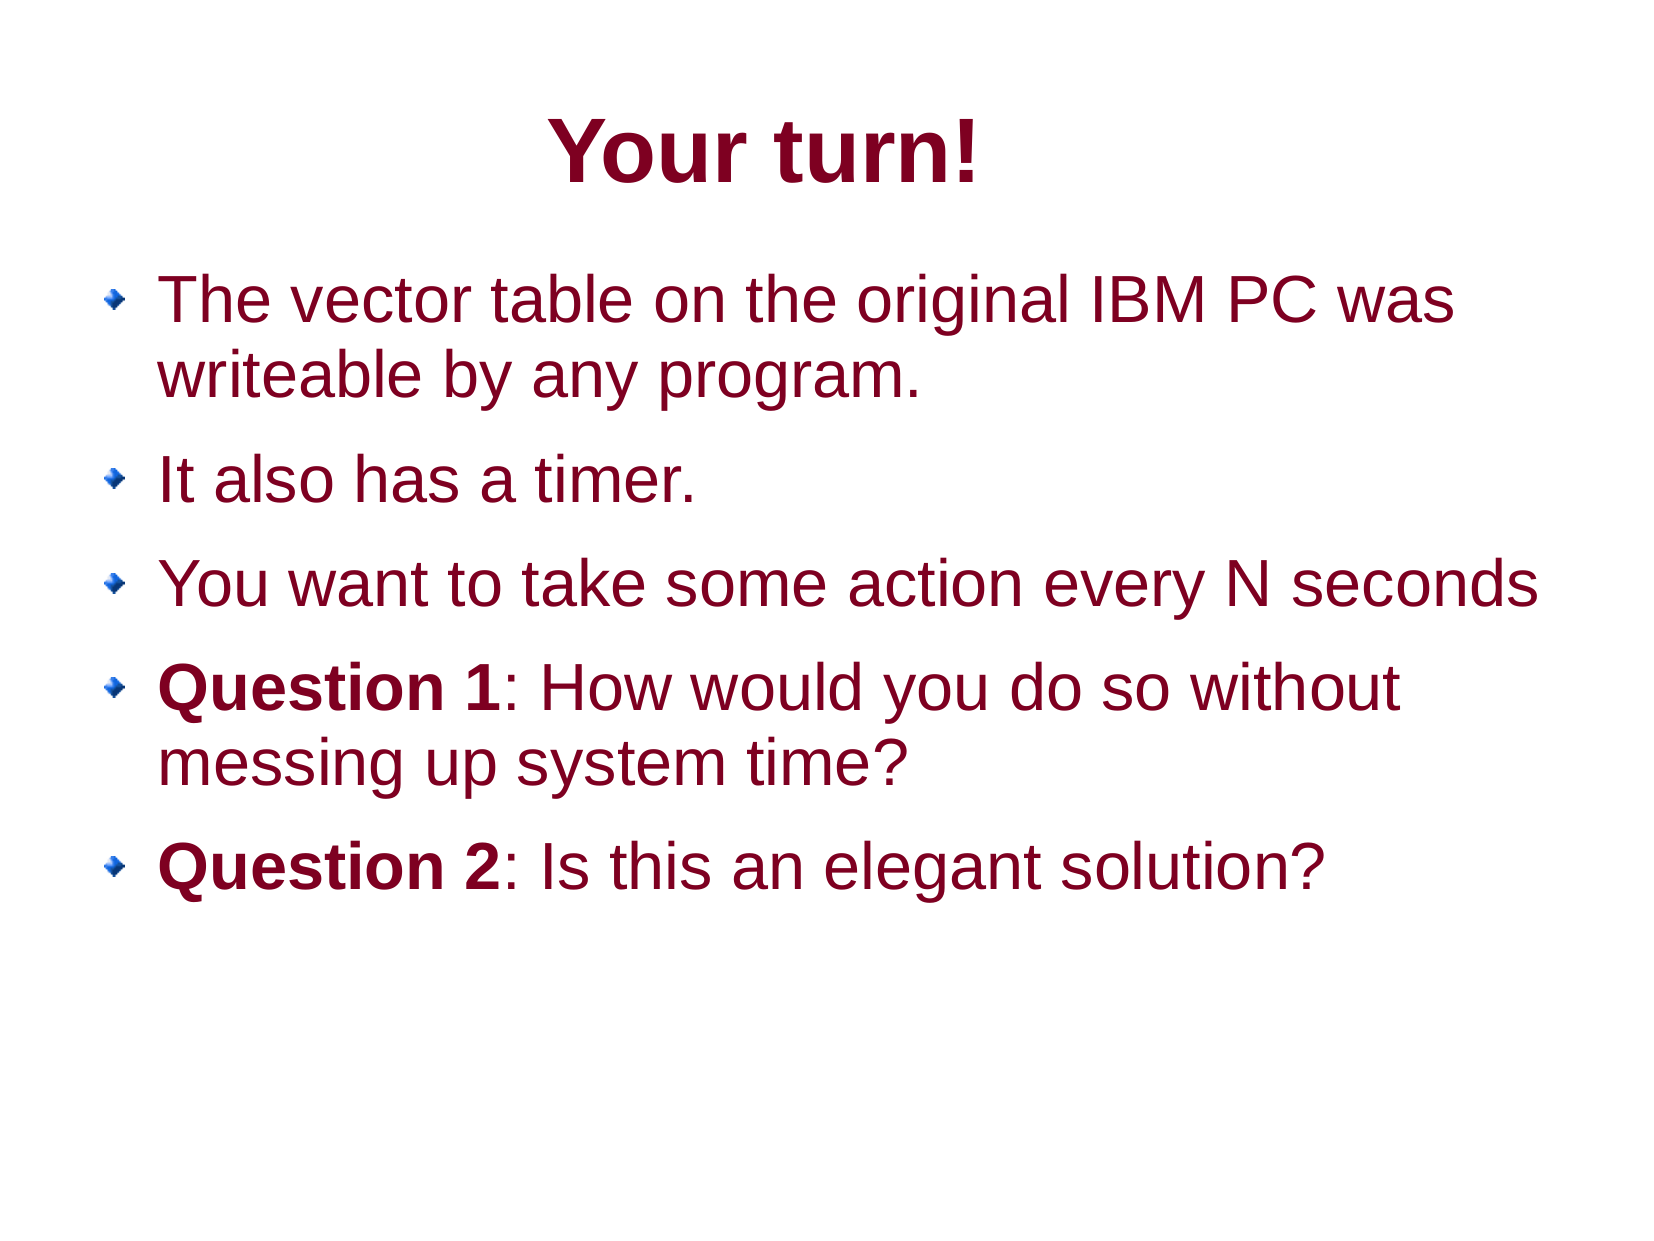

# Your turn!
The vector table on the original IBM PC was writeable by any program.
It also has a timer.
You want to take some action every N seconds
Question 1: How would you do so without messing up system time?
Question 2: Is this an elegant solution?